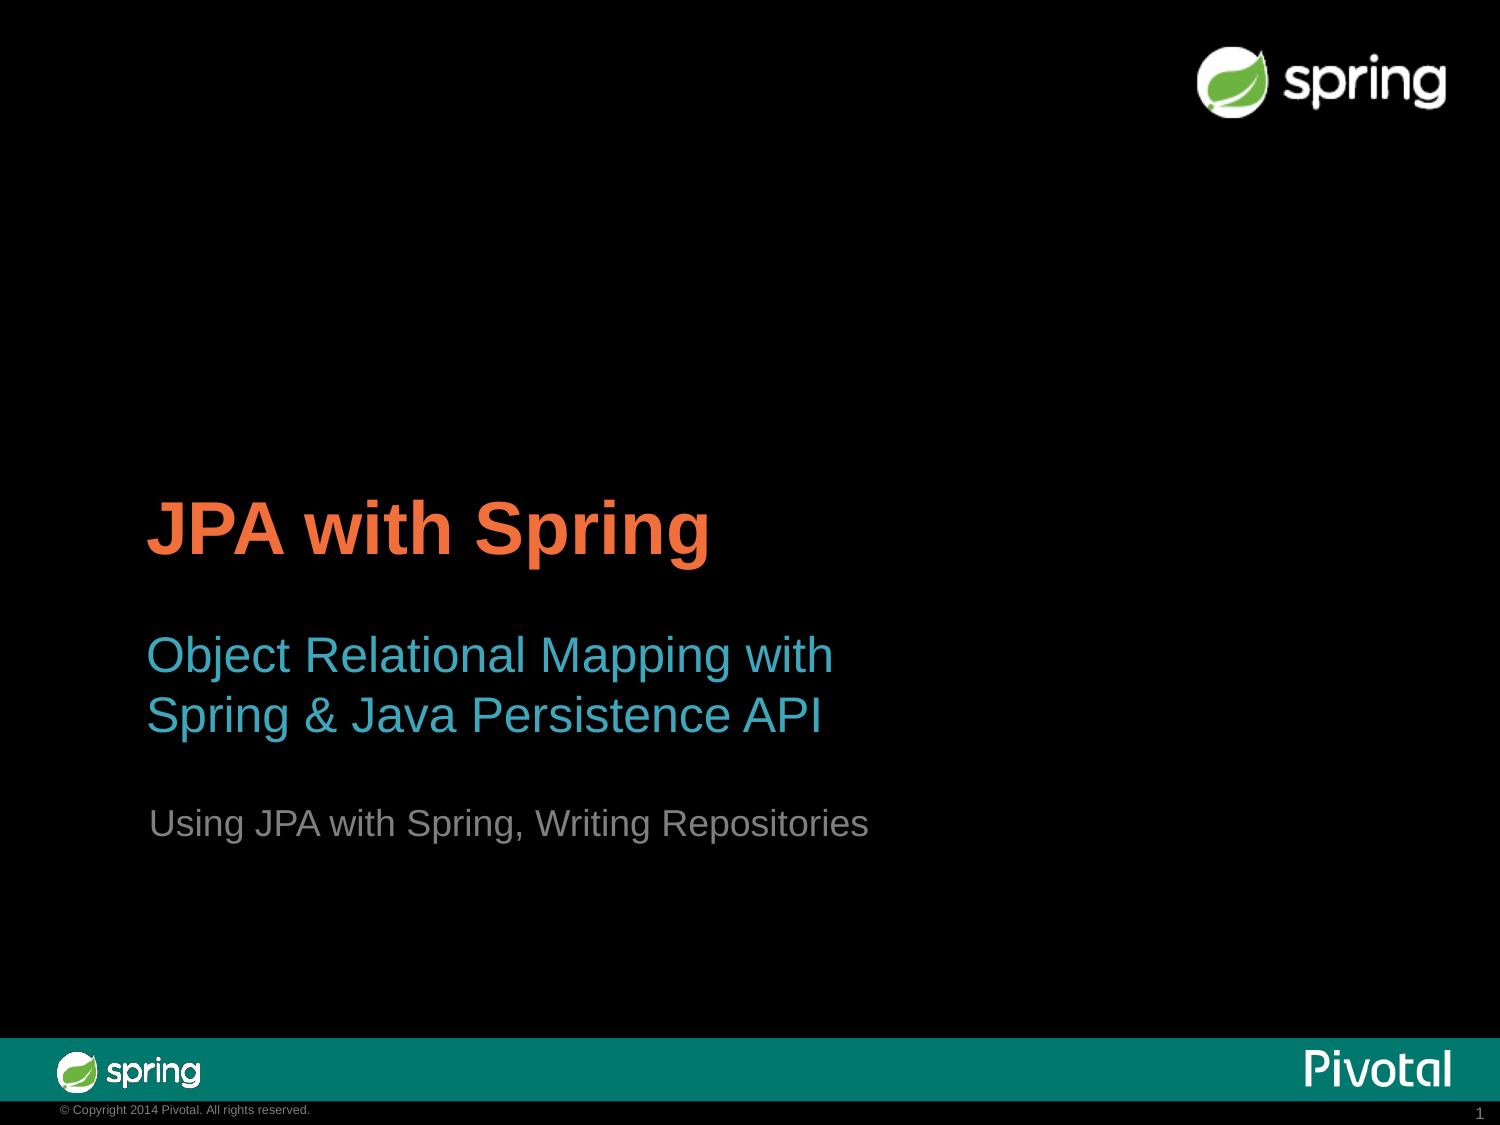

# JPA with Spring
Object Relational Mapping with
Spring & Java Persistence API
Using JPA with Spring, Writing Repositories